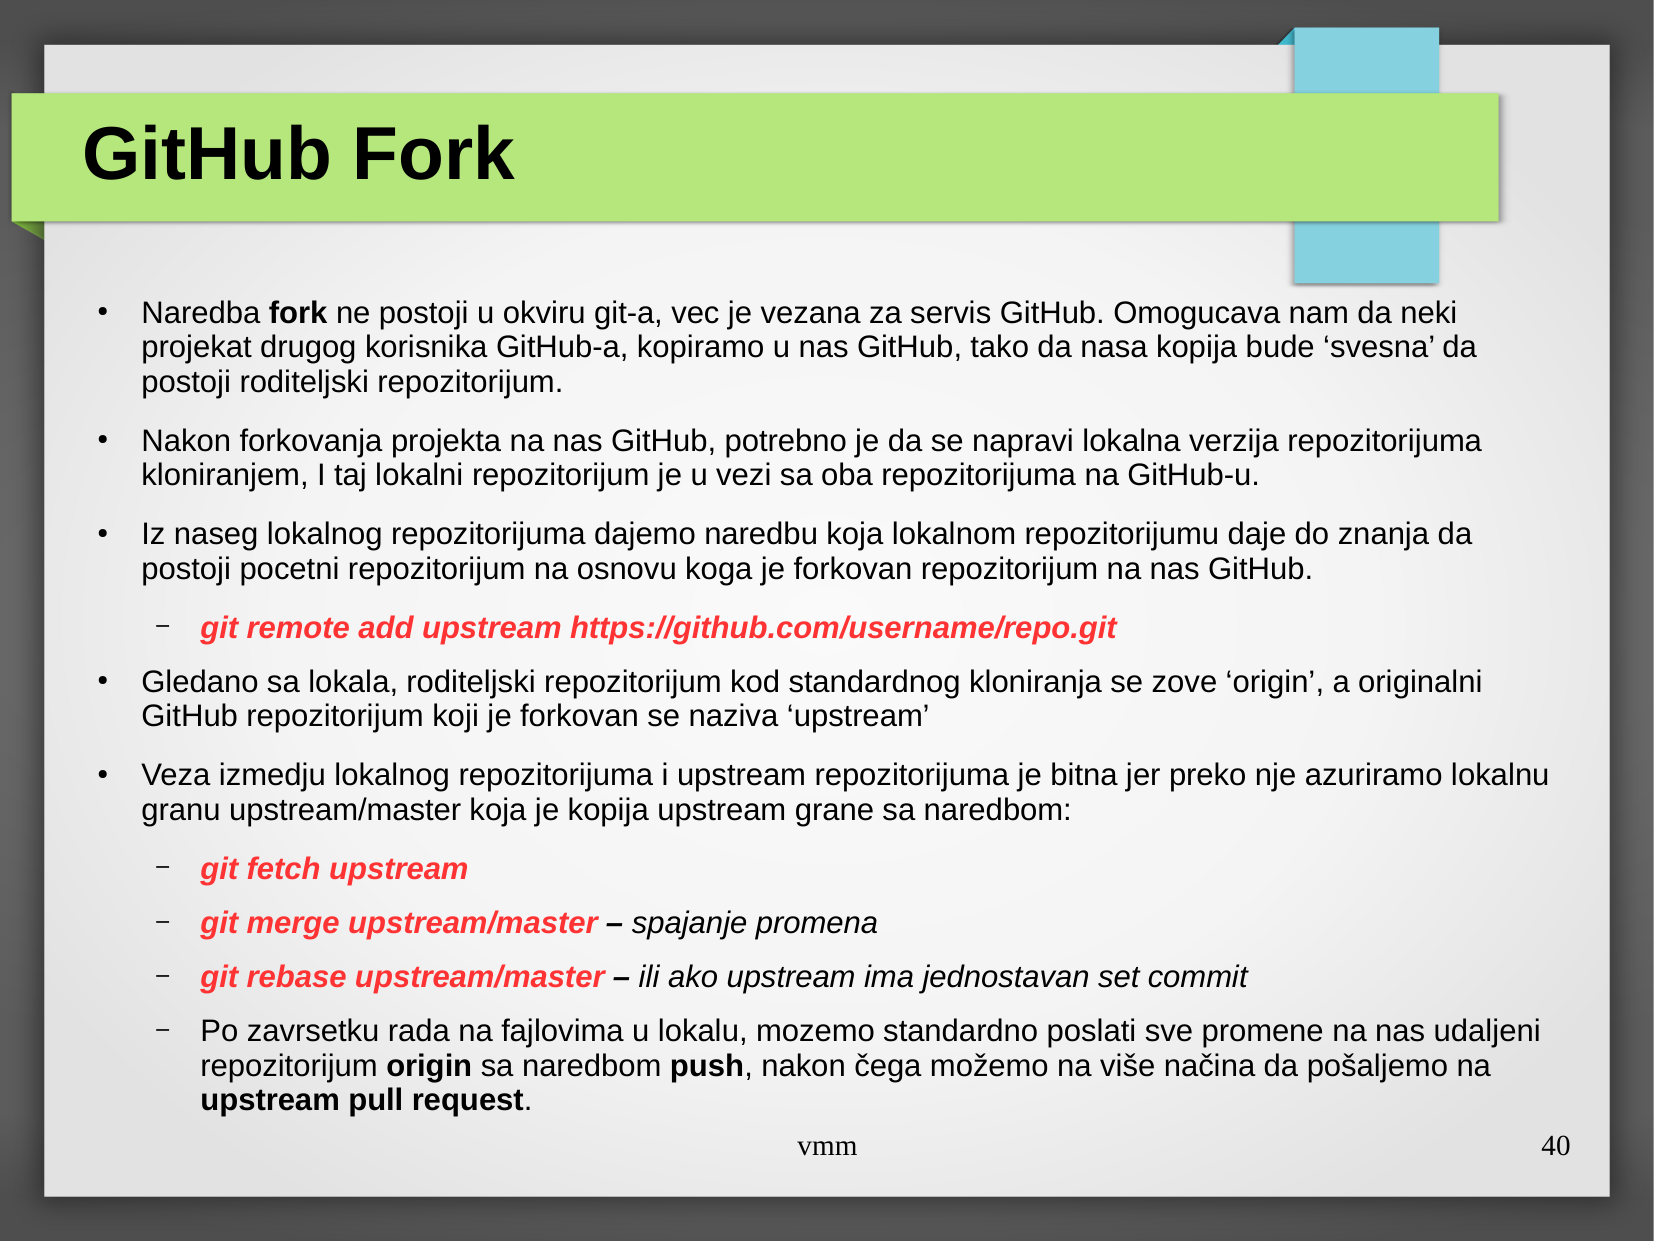

# GitHub Fork
Naredba fork ne postoji u okviru git-a, vec je vezana za servis GitHub. Omogucava nam da neki projekat drugog korisnika GitHub-a, kopiramo u nas GitHub, tako da nasa kopija bude ‘svesna’ da postoji roditeljski repozitorijum.
Nakon forkovanja projekta na nas GitHub, potrebno je da se napravi lokalna verzija repozitorijuma kloniranjem, I taj lokalni repozitorijum je u vezi sa oba repozitorijuma na GitHub-u.
Iz naseg lokalnog repozitorijuma dajemo naredbu koja lokalnom repozitorijumu daje do znanja da postoji pocetni repozitorijum na osnovu koga je forkovan repozitorijum na nas GitHub.
git remote add upstream https://github.com/username/repo.git
Gledano sa lokala, roditeljski repozitorijum kod standardnog kloniranja se zove ‘origin’, a originalni GitHub repozitorijum koji je forkovan se naziva ‘upstream’
Veza izmedju lokalnog repozitorijuma i upstream repozitorijuma je bitna jer preko nje azuriramo lokalnu granu upstream/master koja je kopija upstream grane sa naredbom:
git fetch upstream
git merge upstream/master – spajanje promena
git rebase upstream/master – ili ako upstream ima jednostavan set commit
Po zavrsetku rada na fajlovima u lokalu, mozemo standardno poslati sve promene na nas udaljeni repozitorijum origin sa naredbom push, nakon čega možemo na više načina da pošaljemo na upstream pull request.
vmm
40